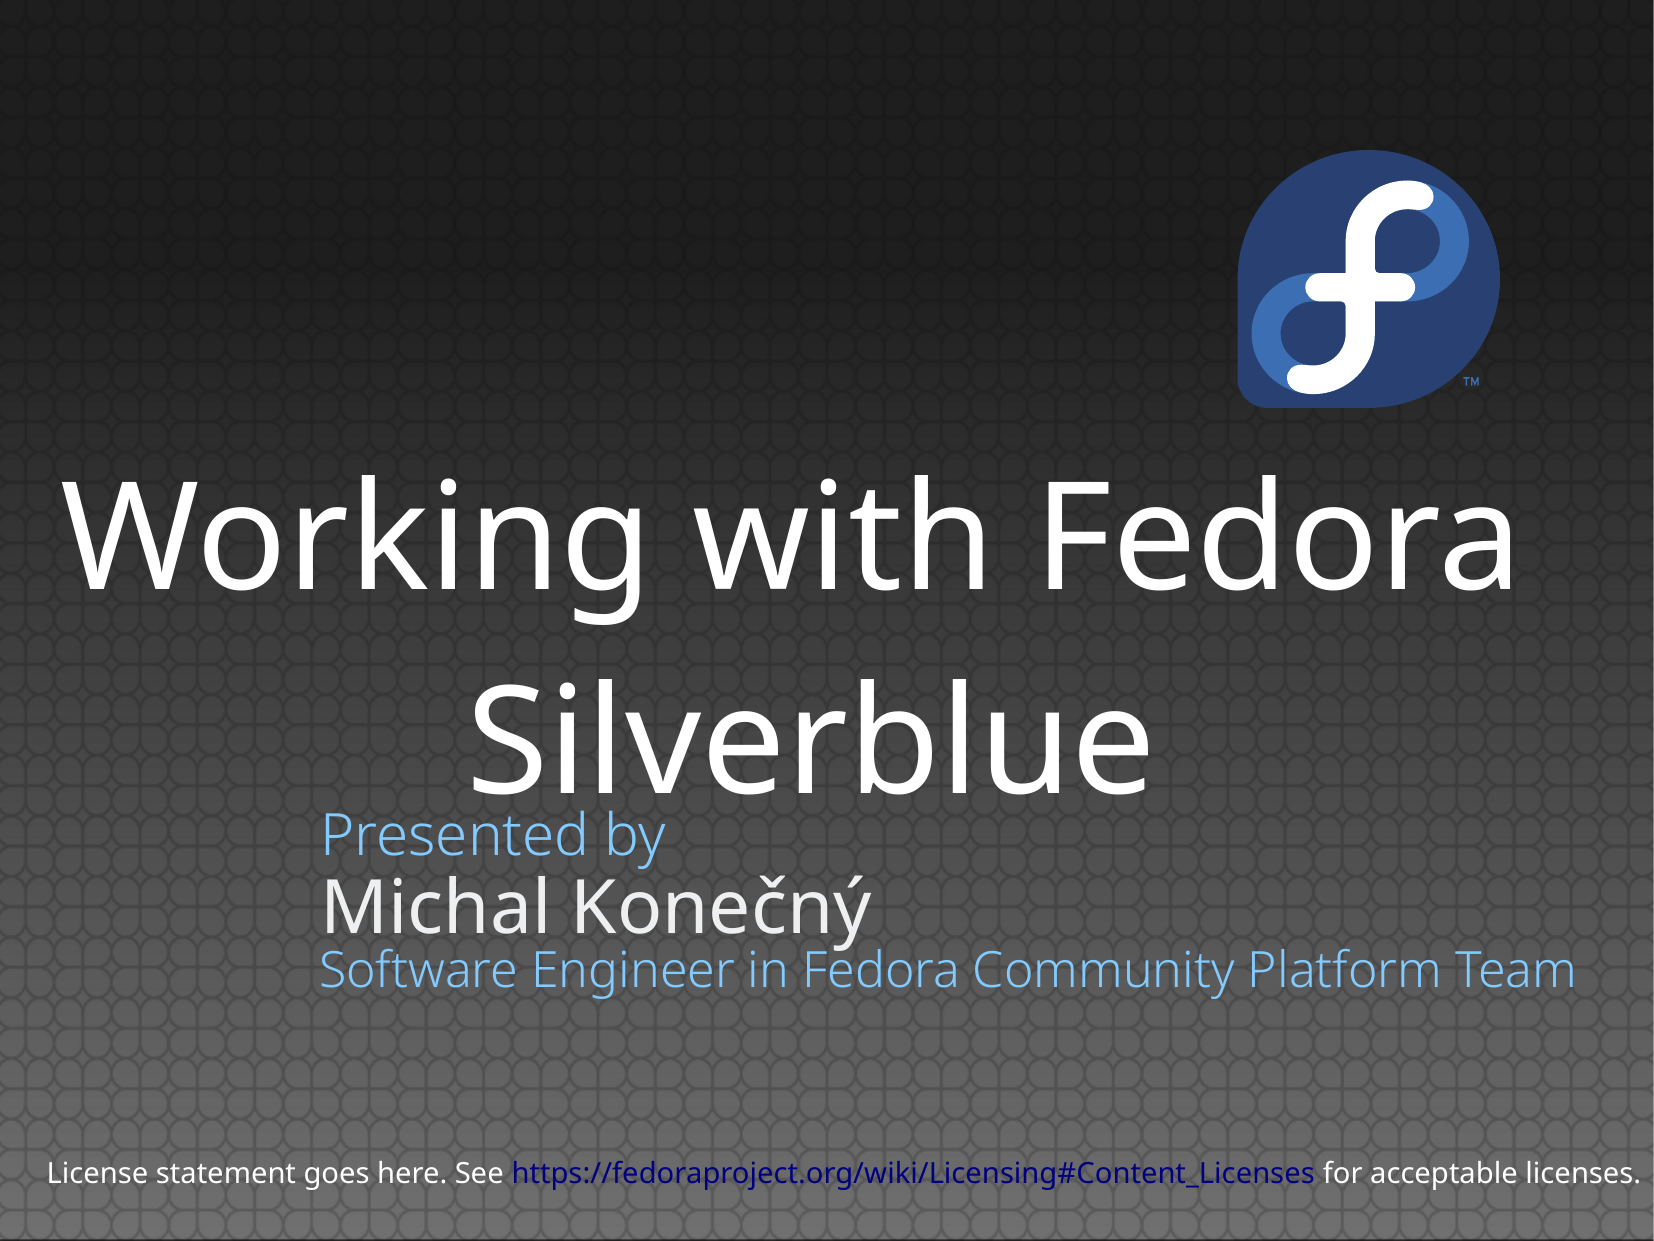

Working with Fedora
Silverblue
Presented by
Michal Konečný
Software Engineer in Fedora Community Platform Team
License statement goes here. See https://fedoraproject.org/wiki/Licensing#Content_Licenses for acceptable licenses.